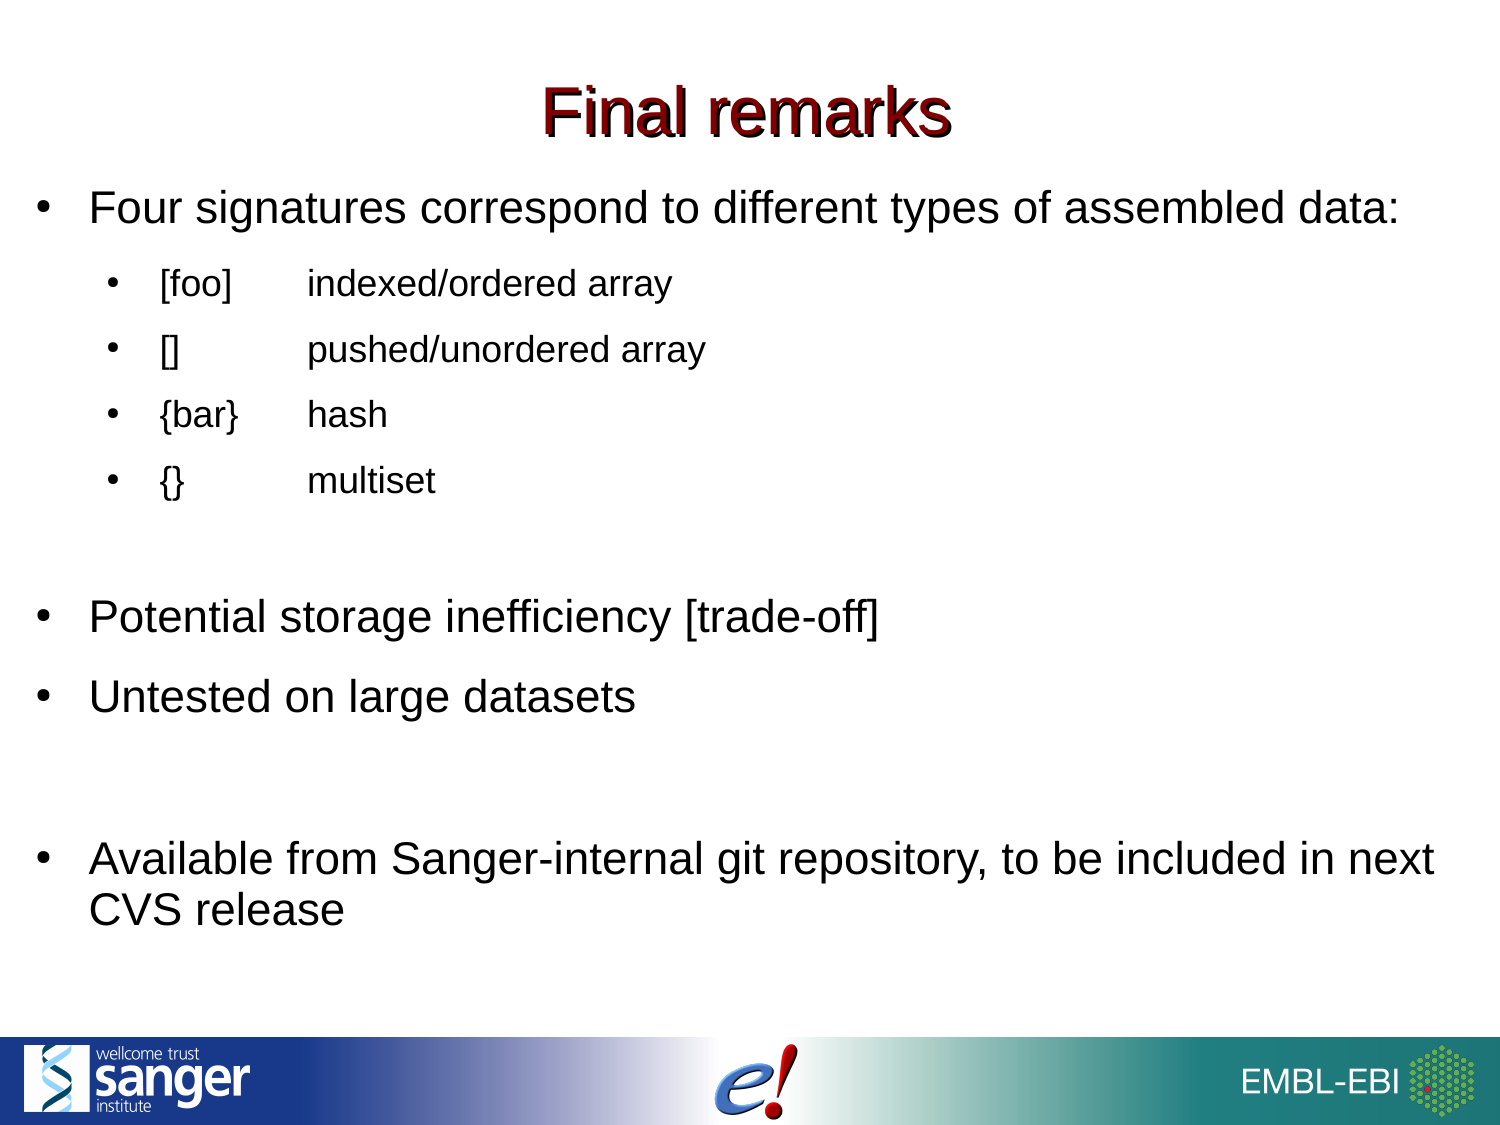

# Final remarks
Four signatures correspond to different types of assembled data:
[foo]		indexed/ordered array
[]		pushed/unordered array
{bar}	hash
{}		multiset
Potential storage inefficiency [trade-off]
Untested on large datasets
Available from Sanger-internal git repository, to be included in next CVS release